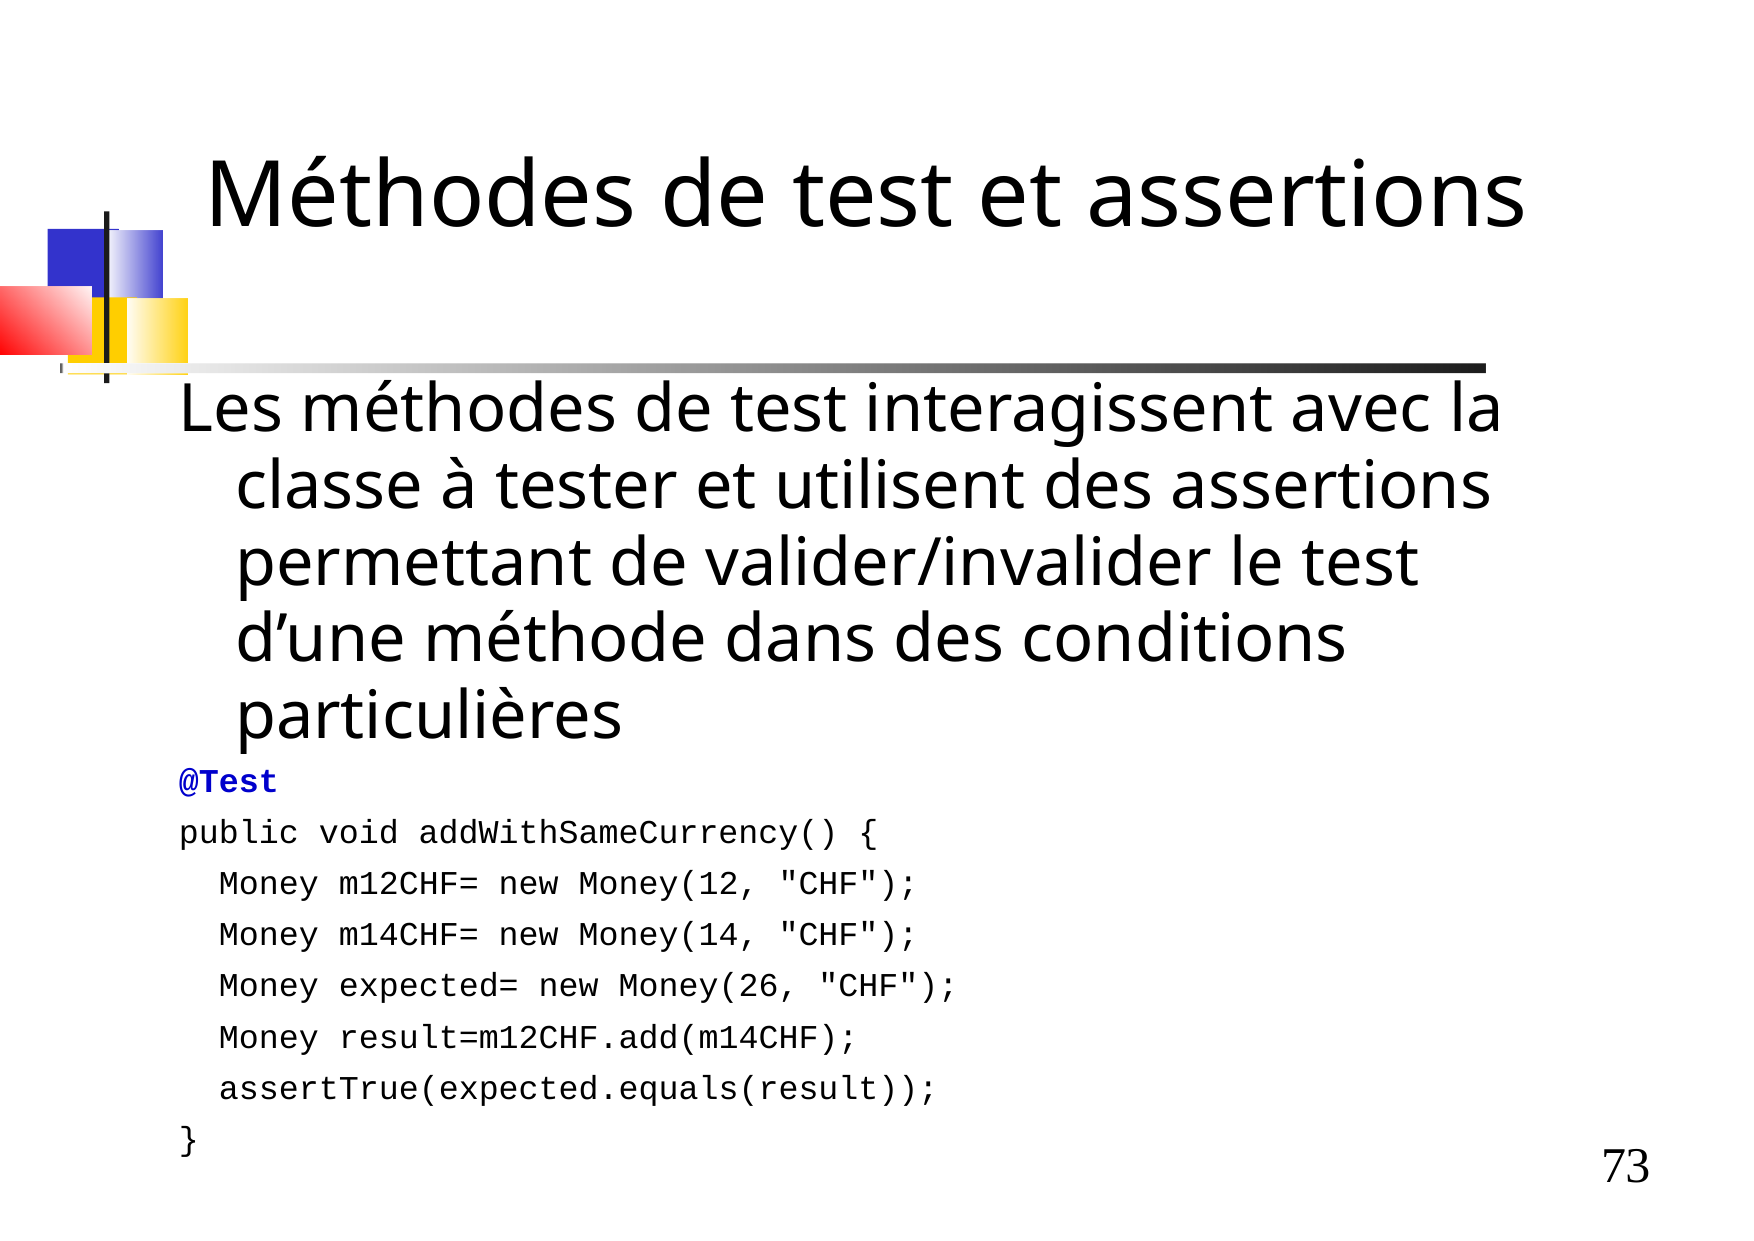

# Méthodes de test et assertions
Les méthodes de test interagissent avec la classe à tester et utilisent des assertions permettant de valider/invalider le test d’une méthode dans des conditions particulières
@Test
public void addWithSameCurrency() {
 Money m12CHF= new Money(12, "CHF");
 Money m14CHF= new Money(14, "CHF");
 Money expected= new Money(26, "CHF");
 Money result=m12CHF.add(m14CHF);
 assertTrue(expected.equals(result));
}
73